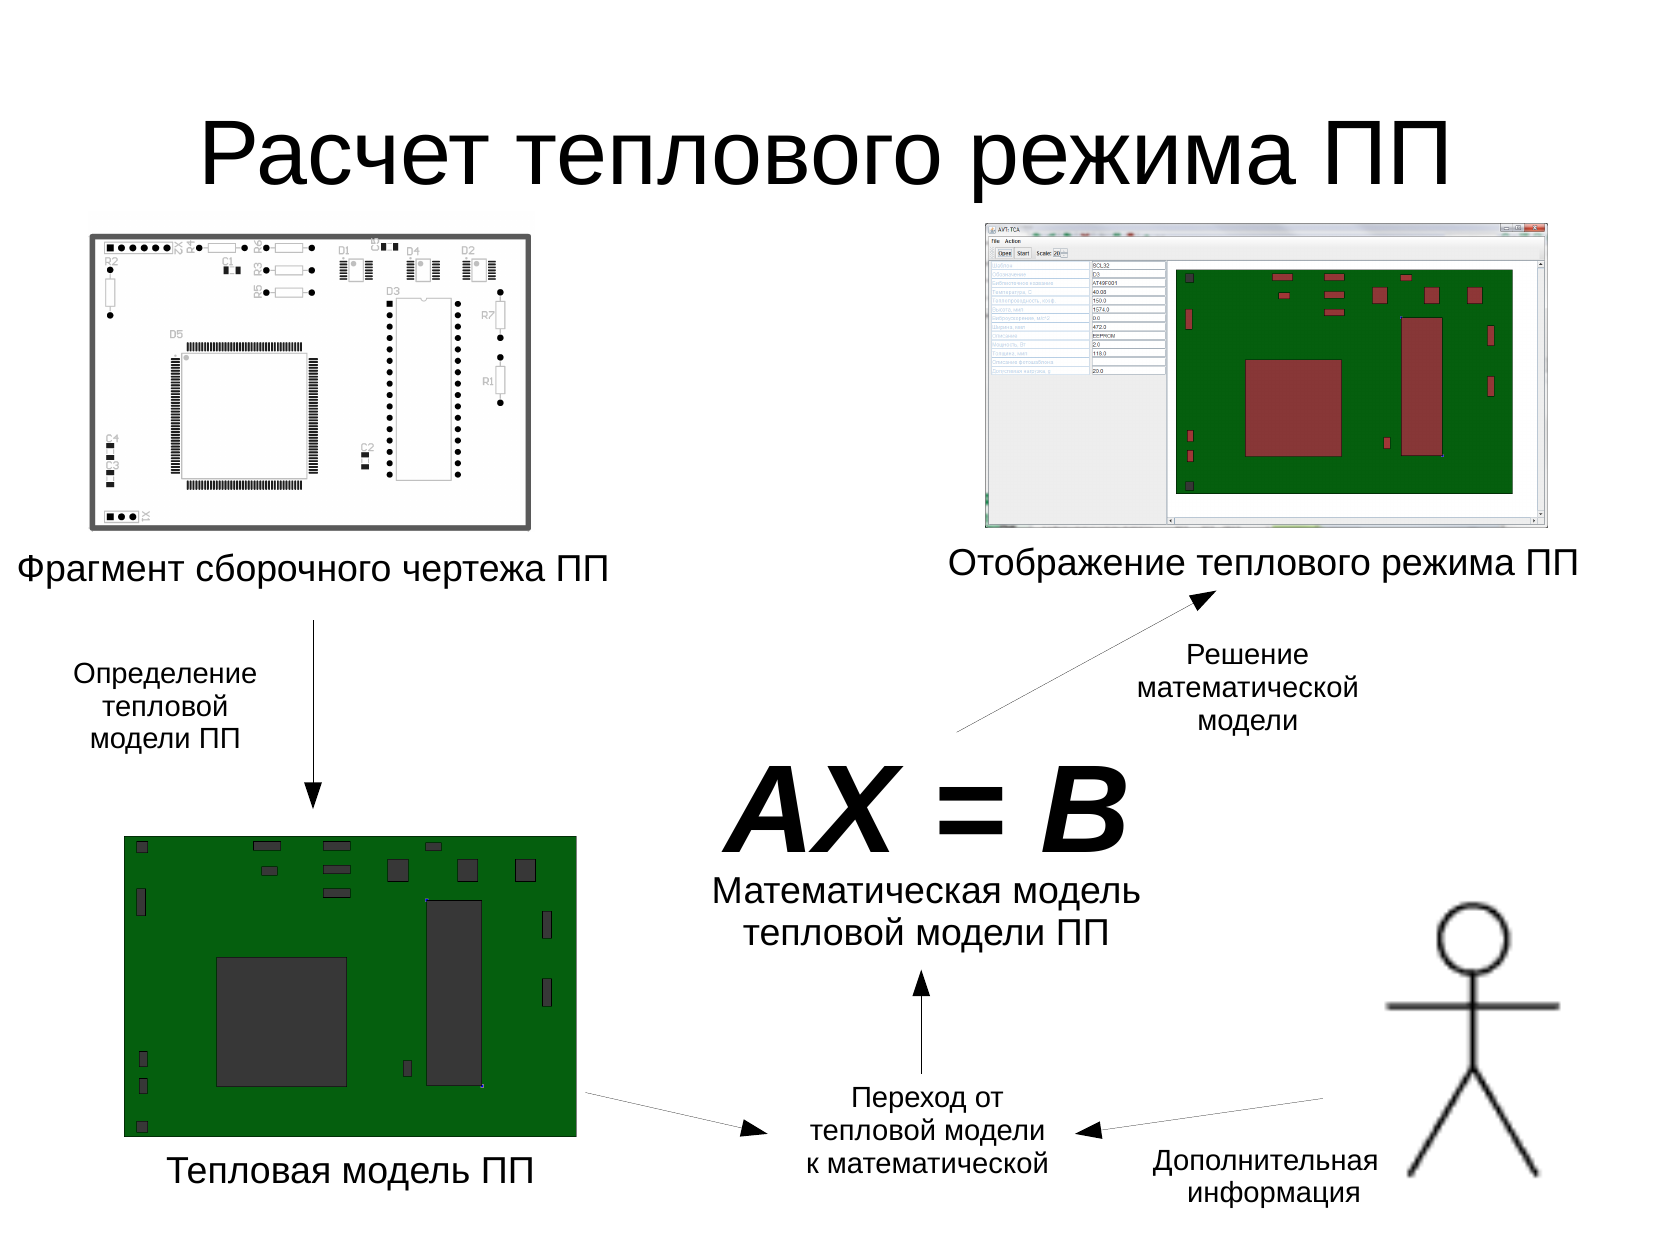

# Расчет теплового режима ПП
Отображение теплового режима ПП
Фрагмент сборочного чертежа ПП
Решение математической модели
Определение тепловой модели ПП
AX = B
Математическая модель тепловой модели ПП
Переход от тепловой модели к математической
Дополнительная
 информация
Тепловая модель ПП